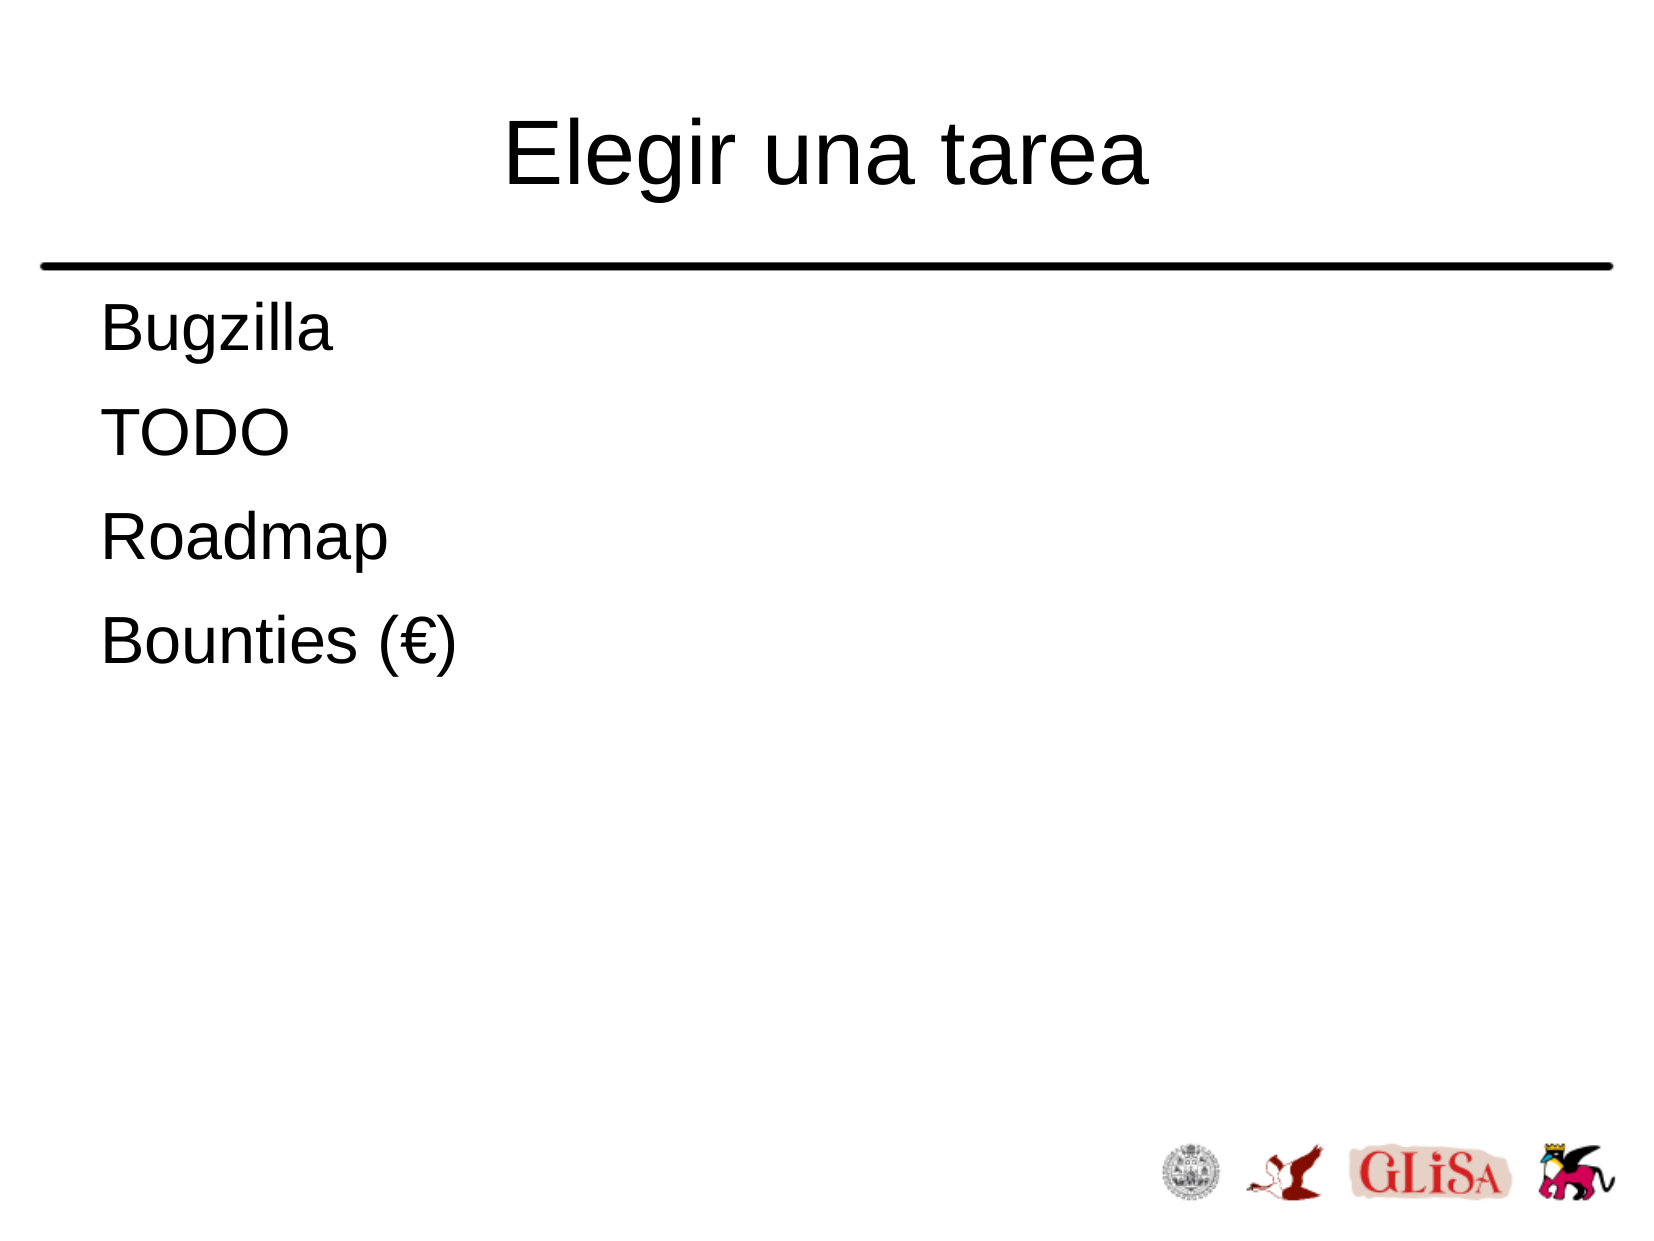

# Elegir una tarea
Bugzilla
TODO
Roadmap
Bounties (€)